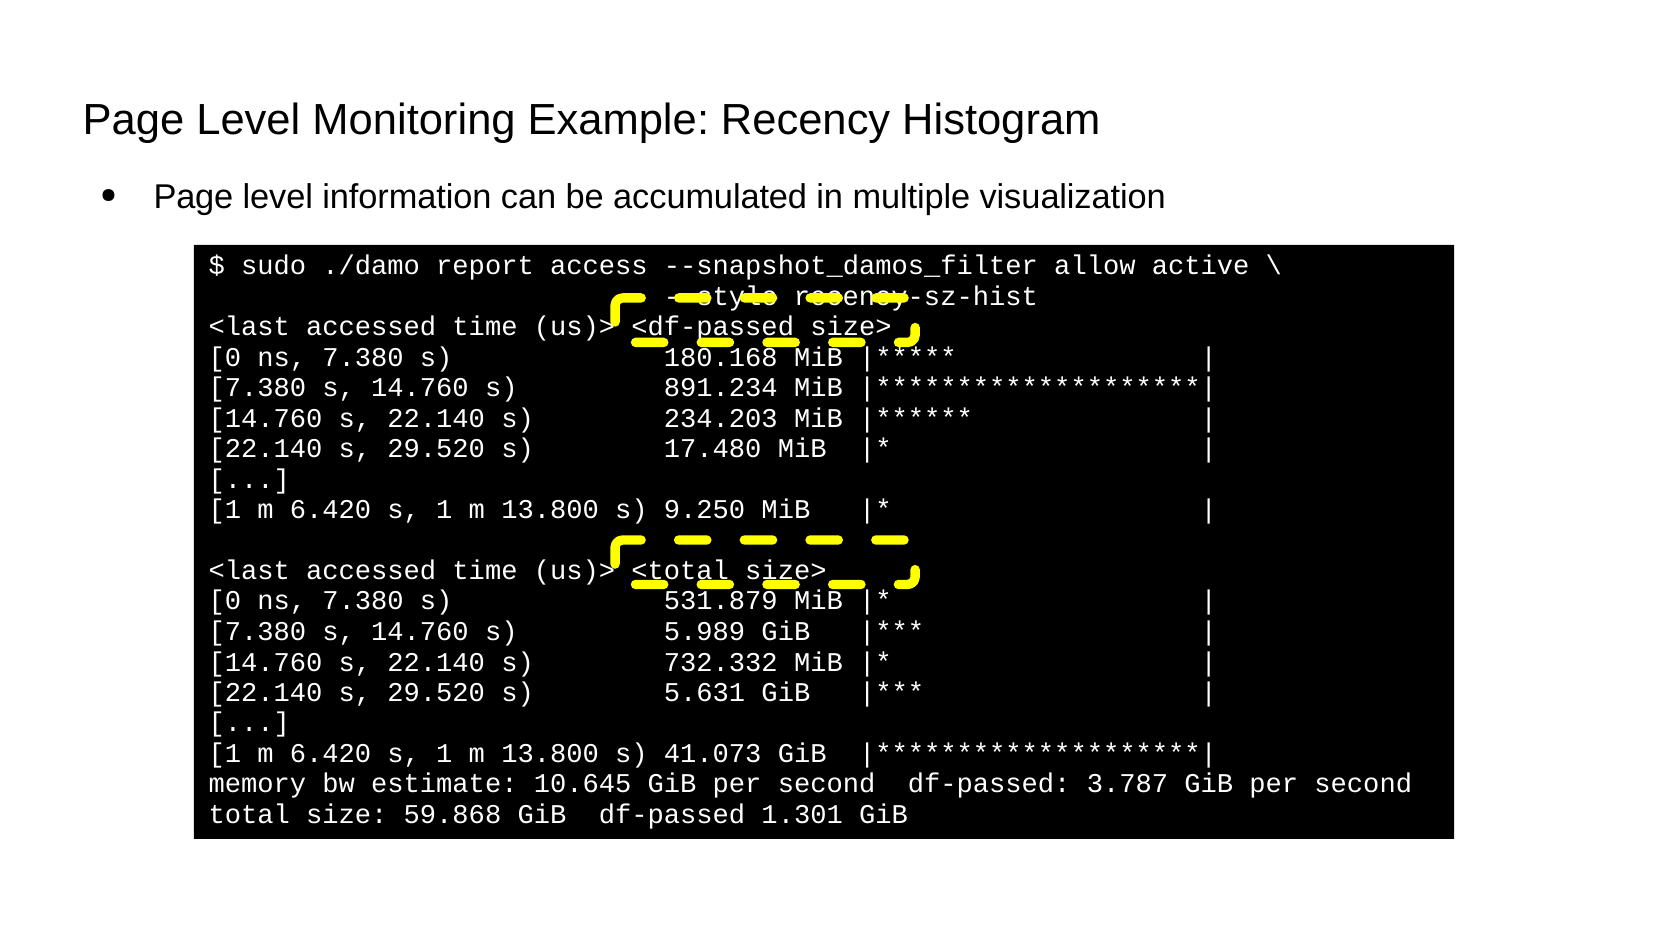

# Page Level Monitoring Example: Recency Histogram
Page level information can be accumulated in multiple visualization
$ sudo ./damo report access --snapshot_damos_filter allow active \
 --style recency-sz-hist
<last accessed time (us)> <df-passed size>
[0 ns, 7.380 s) 180.168 MiB |***** |
[7.380 s, 14.760 s) 891.234 MiB |********************|
[14.760 s, 22.140 s) 234.203 MiB |****** |
[22.140 s, 29.520 s) 17.480 MiB |* |
[...]
[1 m 6.420 s, 1 m 13.800 s) 9.250 MiB |* |
<last accessed time (us)> <total size>
[0 ns, 7.380 s) 531.879 MiB |* |
[7.380 s, 14.760 s) 5.989 GiB |*** |
[14.760 s, 22.140 s) 732.332 MiB |* |
[22.140 s, 29.520 s) 5.631 GiB |*** |
[...]
[1 m 6.420 s, 1 m 13.800 s) 41.073 GiB |********************|
memory bw estimate: 10.645 GiB per second df-passed: 3.787 GiB per second
total size: 59.868 GiB df-passed 1.301 GiB